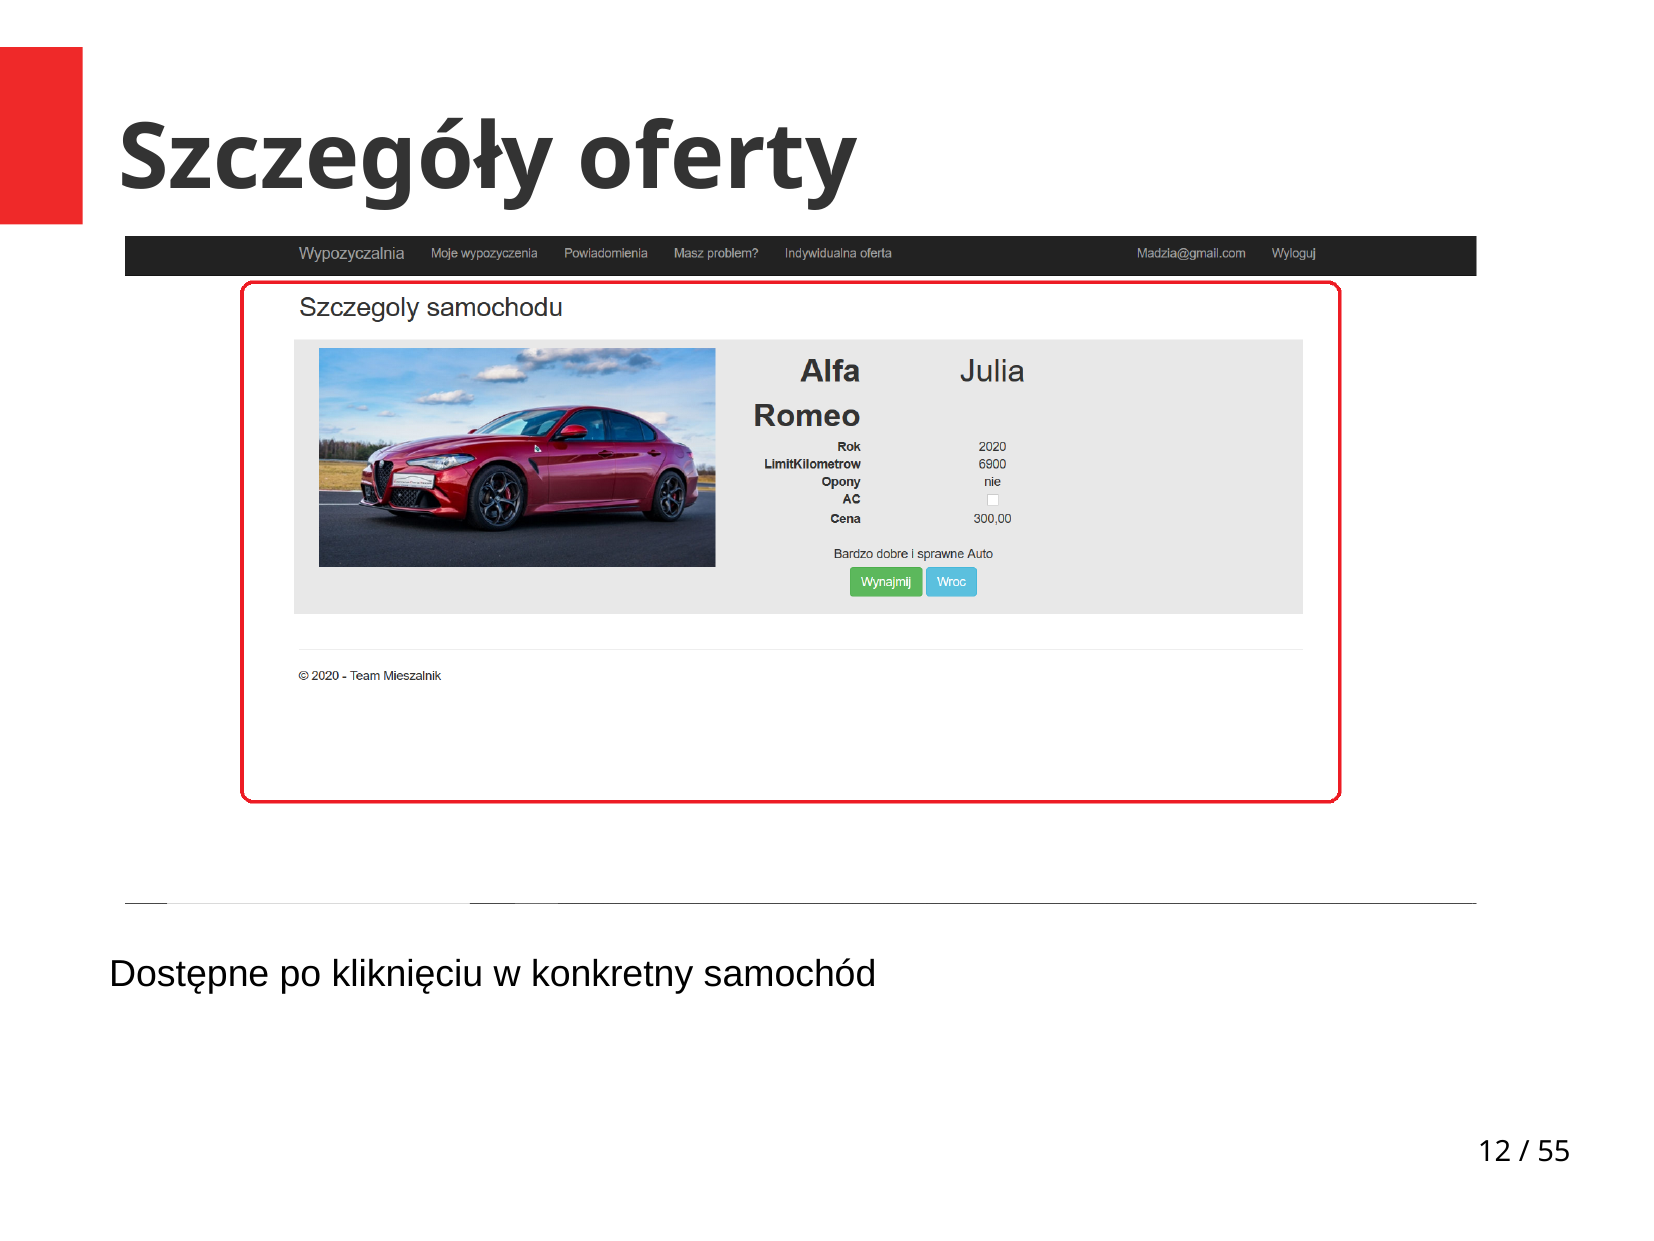

# Szczegóły oferty
Dostępne po kliknięciu w konkretny samochód
12